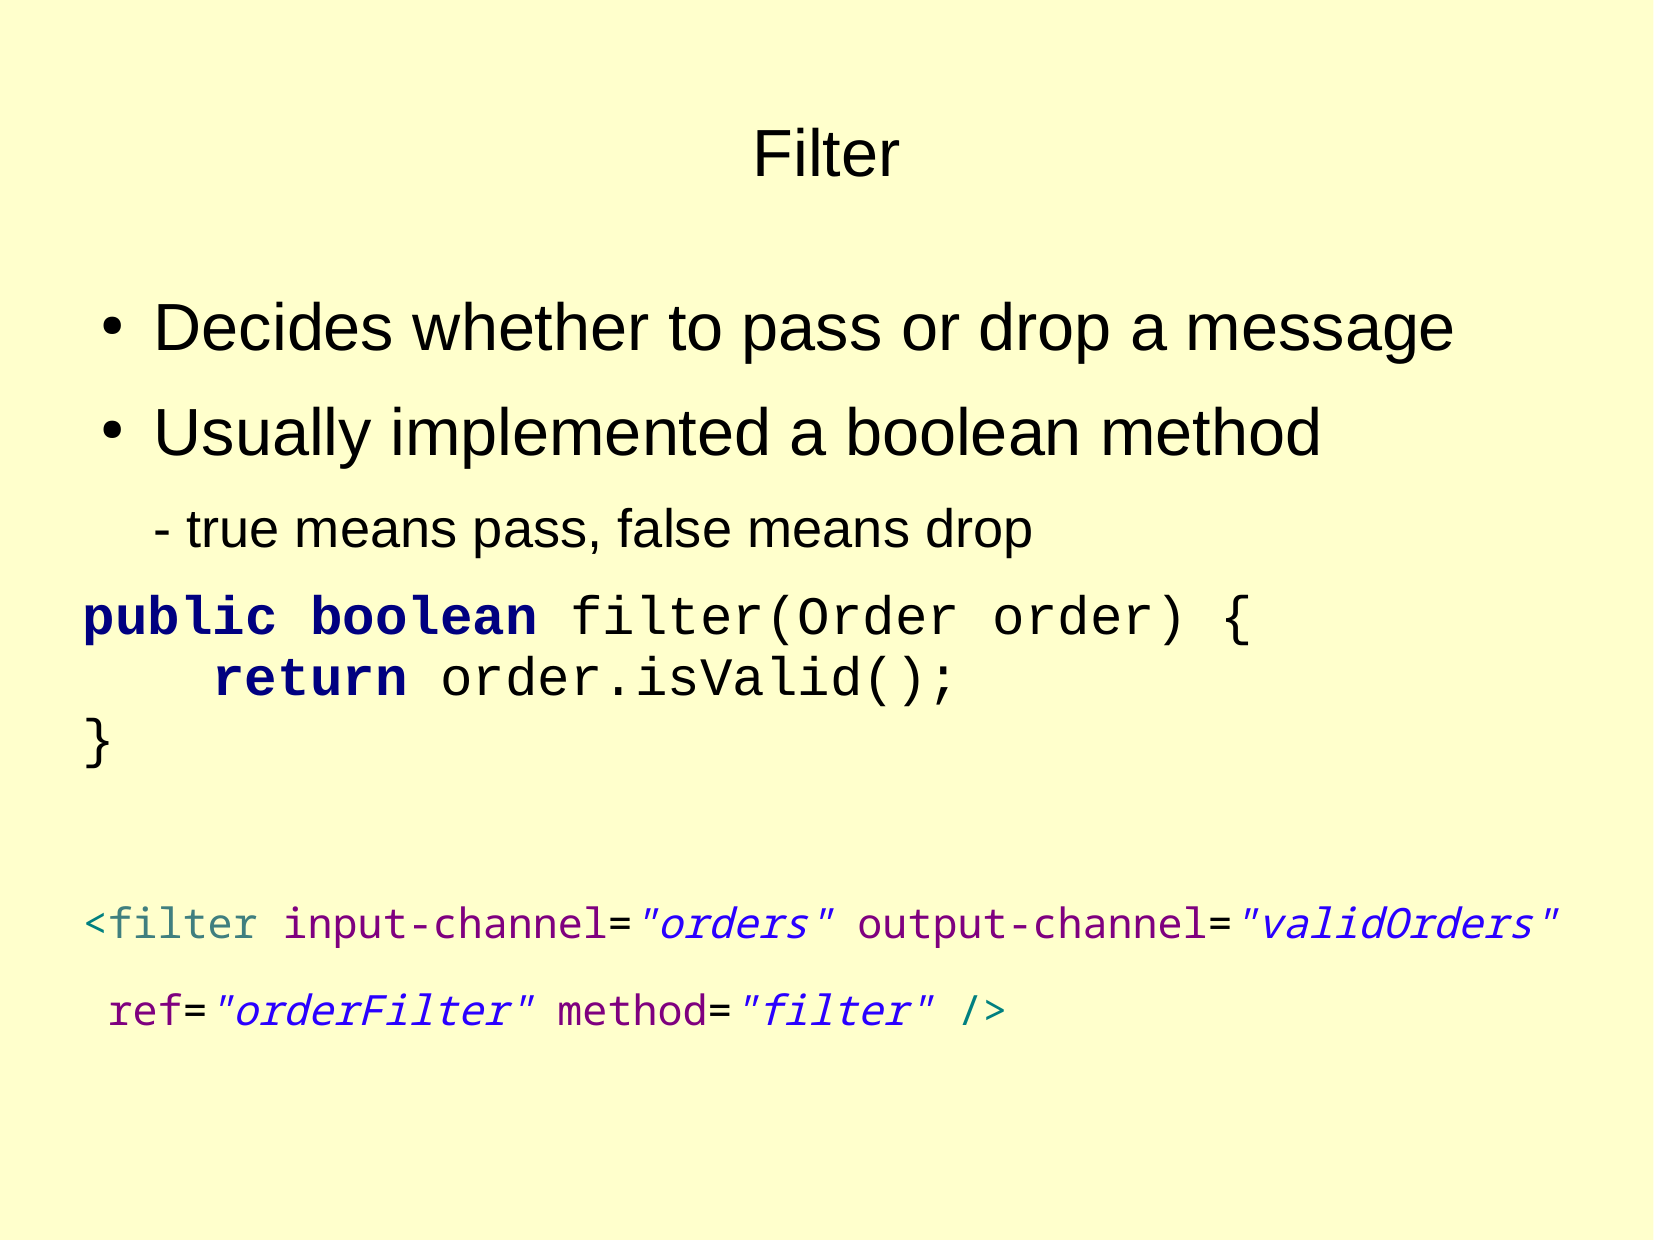

# Filter
Decides whether to pass or drop a message
Usually implemented a boolean method
- true means pass, false means drop
public boolean filter(Order order) {
 return order.isValid();
}
<filter input-channel="orders" output-channel="validOrders"
 ref="orderFilter" method="filter" />